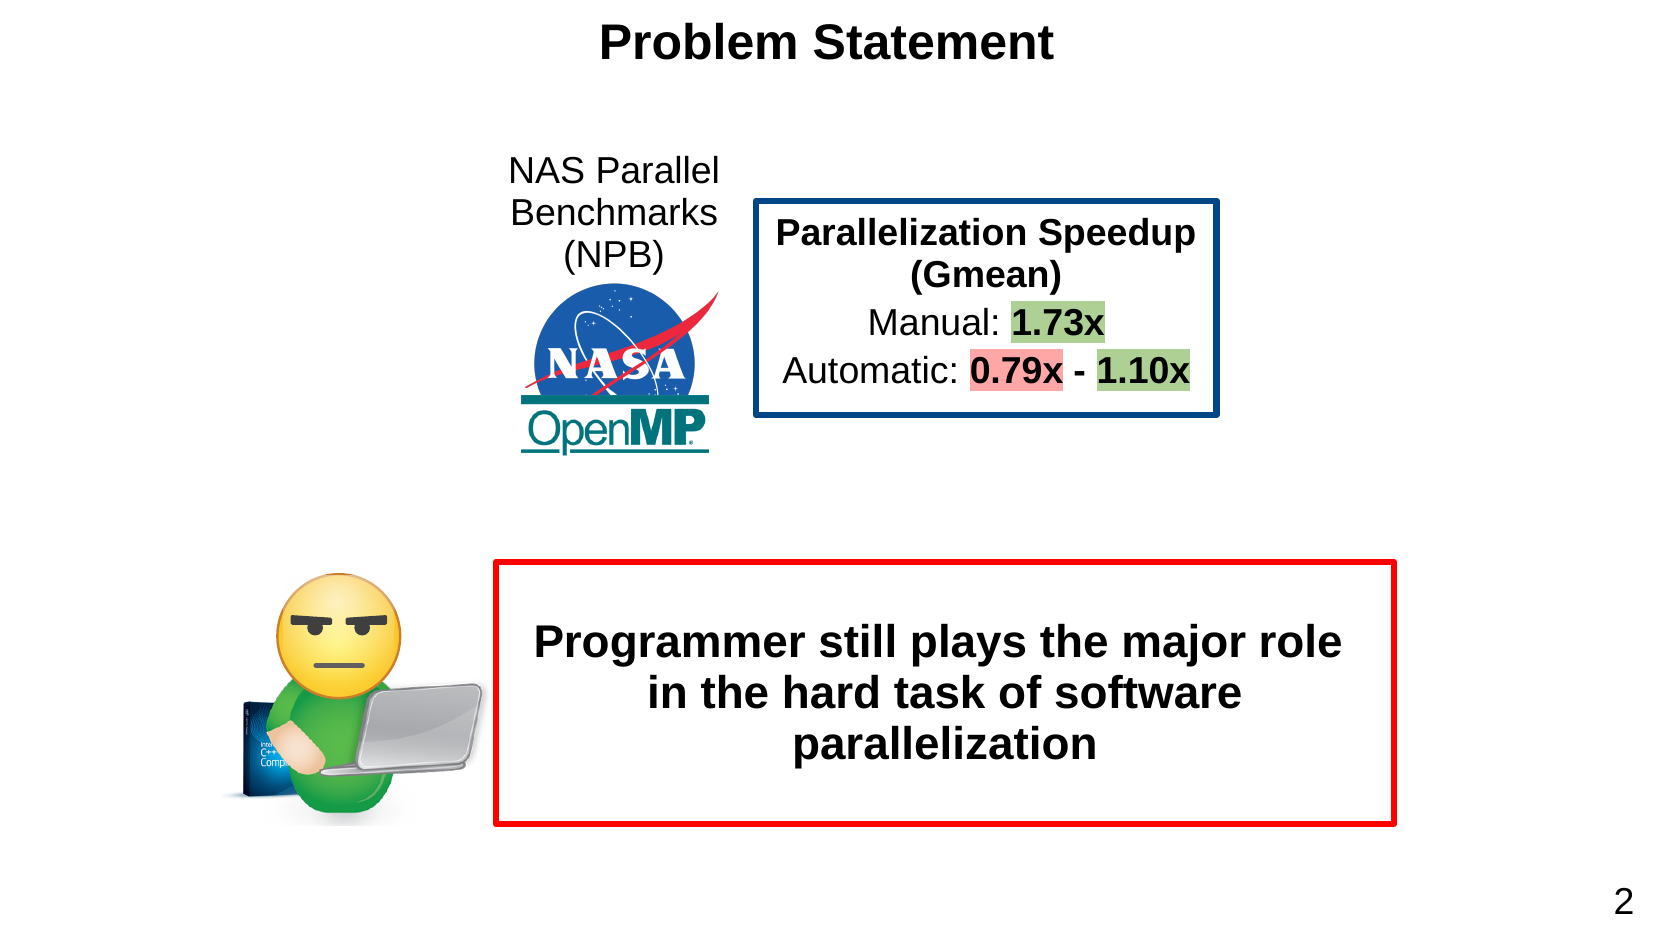

Problem Statement
NAS Parallel Benchmarks (NPB)
Parallelization Speedup
(Gmean)
Manual: 1.73x
Automatic: 0.79x - 1.10x
# Programmer still plays the major role in the hard task of software parallelization
2